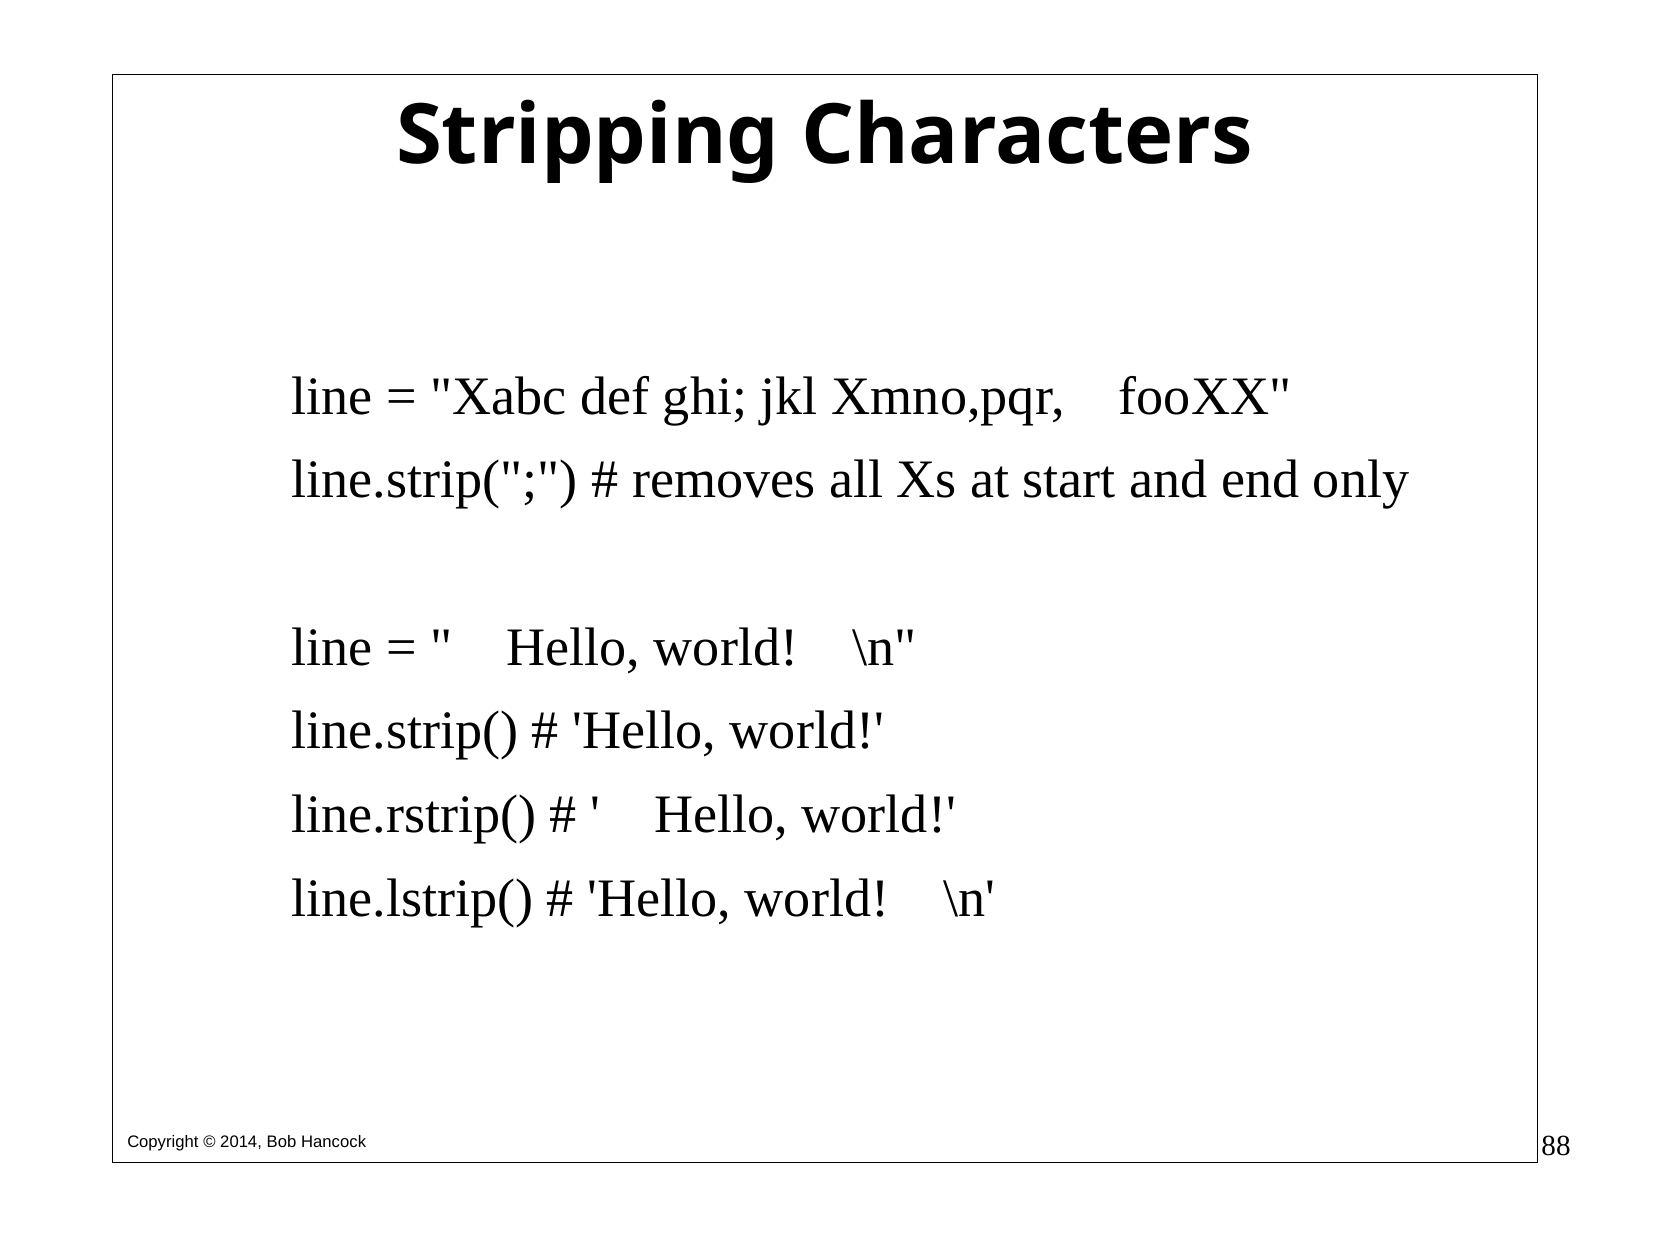

# Stripping Characters
line = "Xabc def ghi; jkl Xmno,pqr, fooXX"
line.strip(";") # removes all Xs at start and end only
line = " Hello, world! \n"
line.strip() # 'Hello, world!'
line.rstrip() # ' Hello, world!'
line.lstrip() # 'Hello, world! \n'
Copyright © 2014, Bob Hancock
88